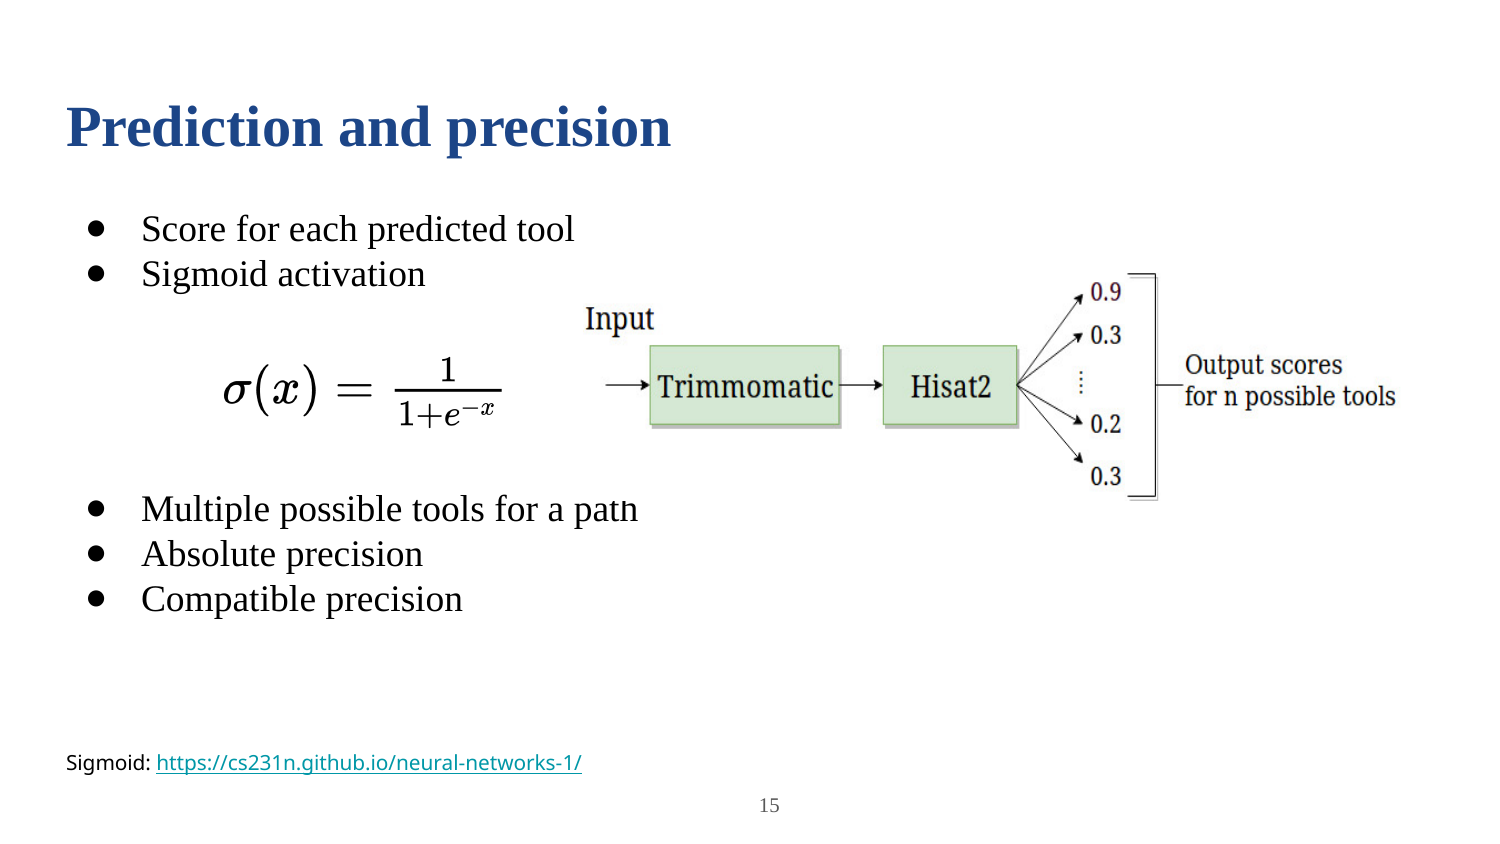

# Prediction and precision
Score for each predicted tool
Sigmoid activation
Multiple possible tools for a path
Absolute precision
Compatible precision
Sigmoid: https://cs231n.github.io/neural-networks-1/